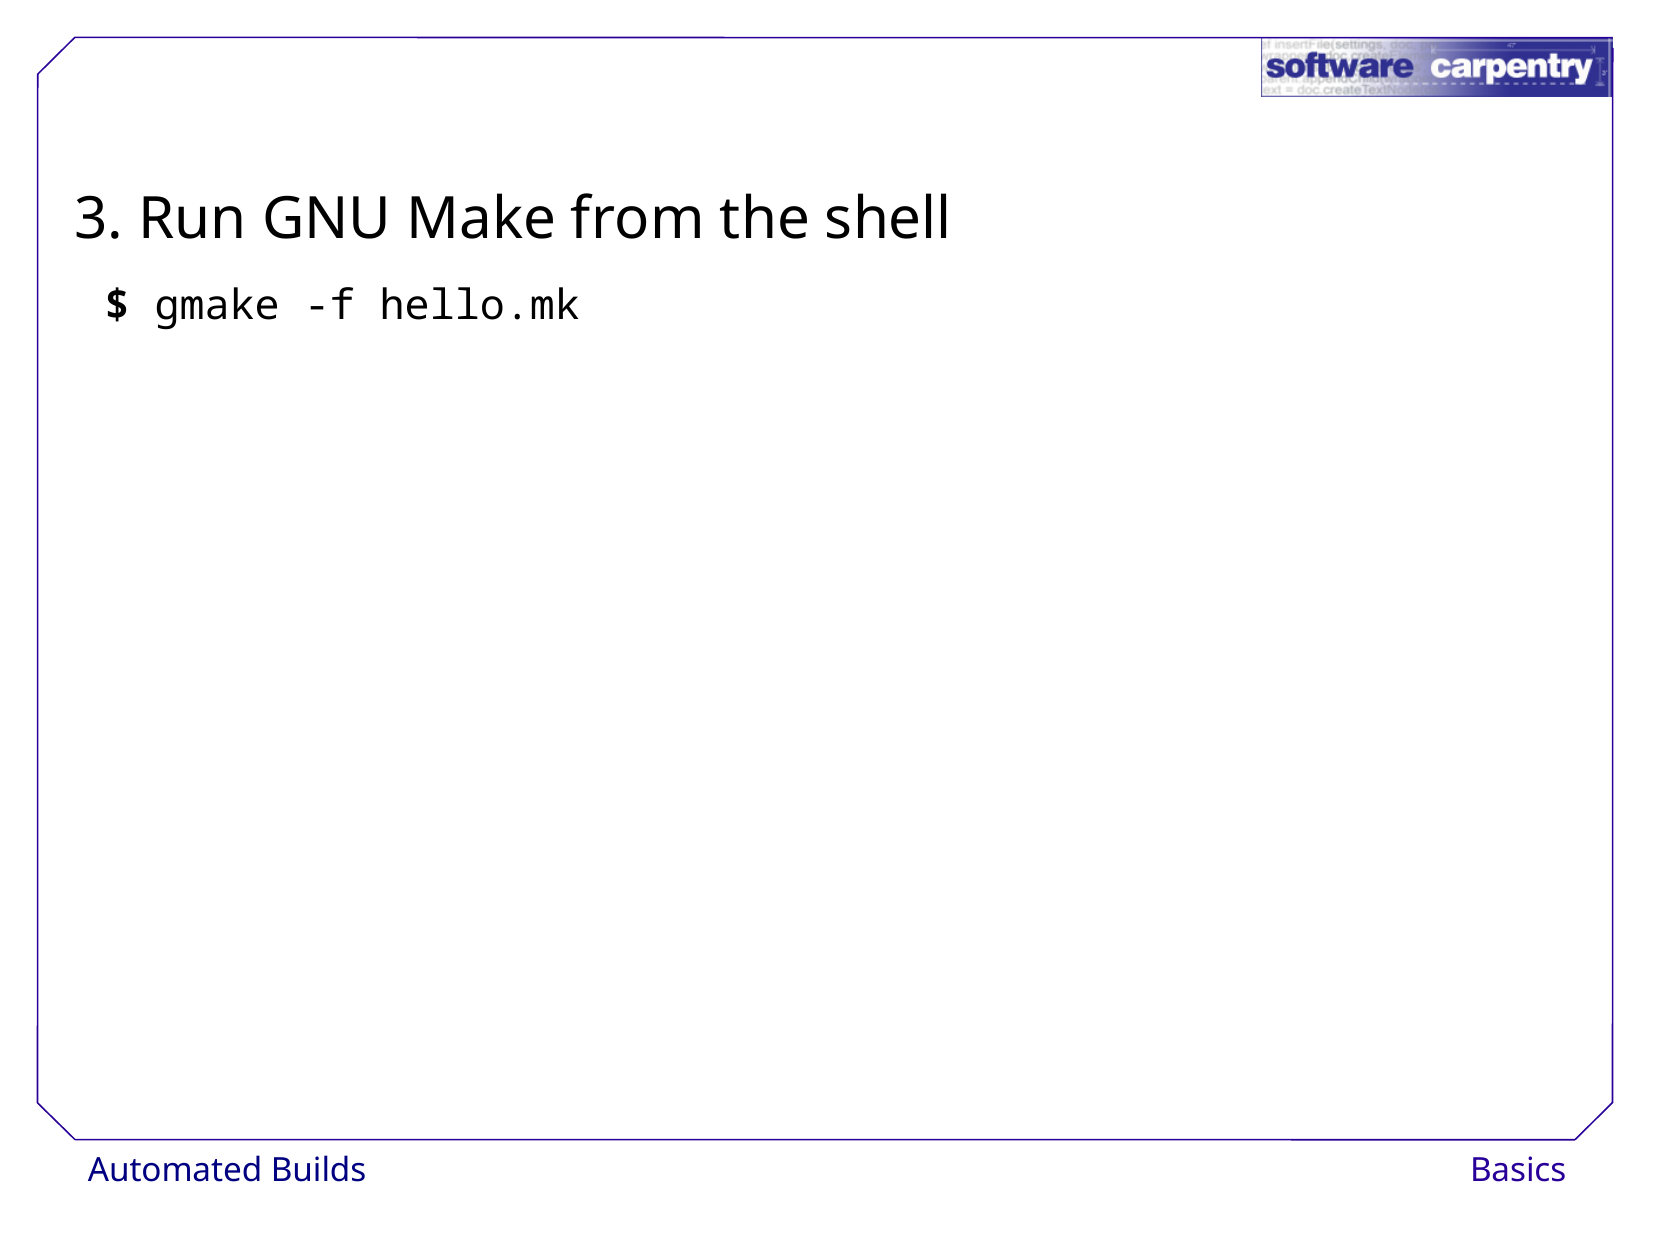

3. Run GNU Make from the shell
$ gmake -f hello.mk